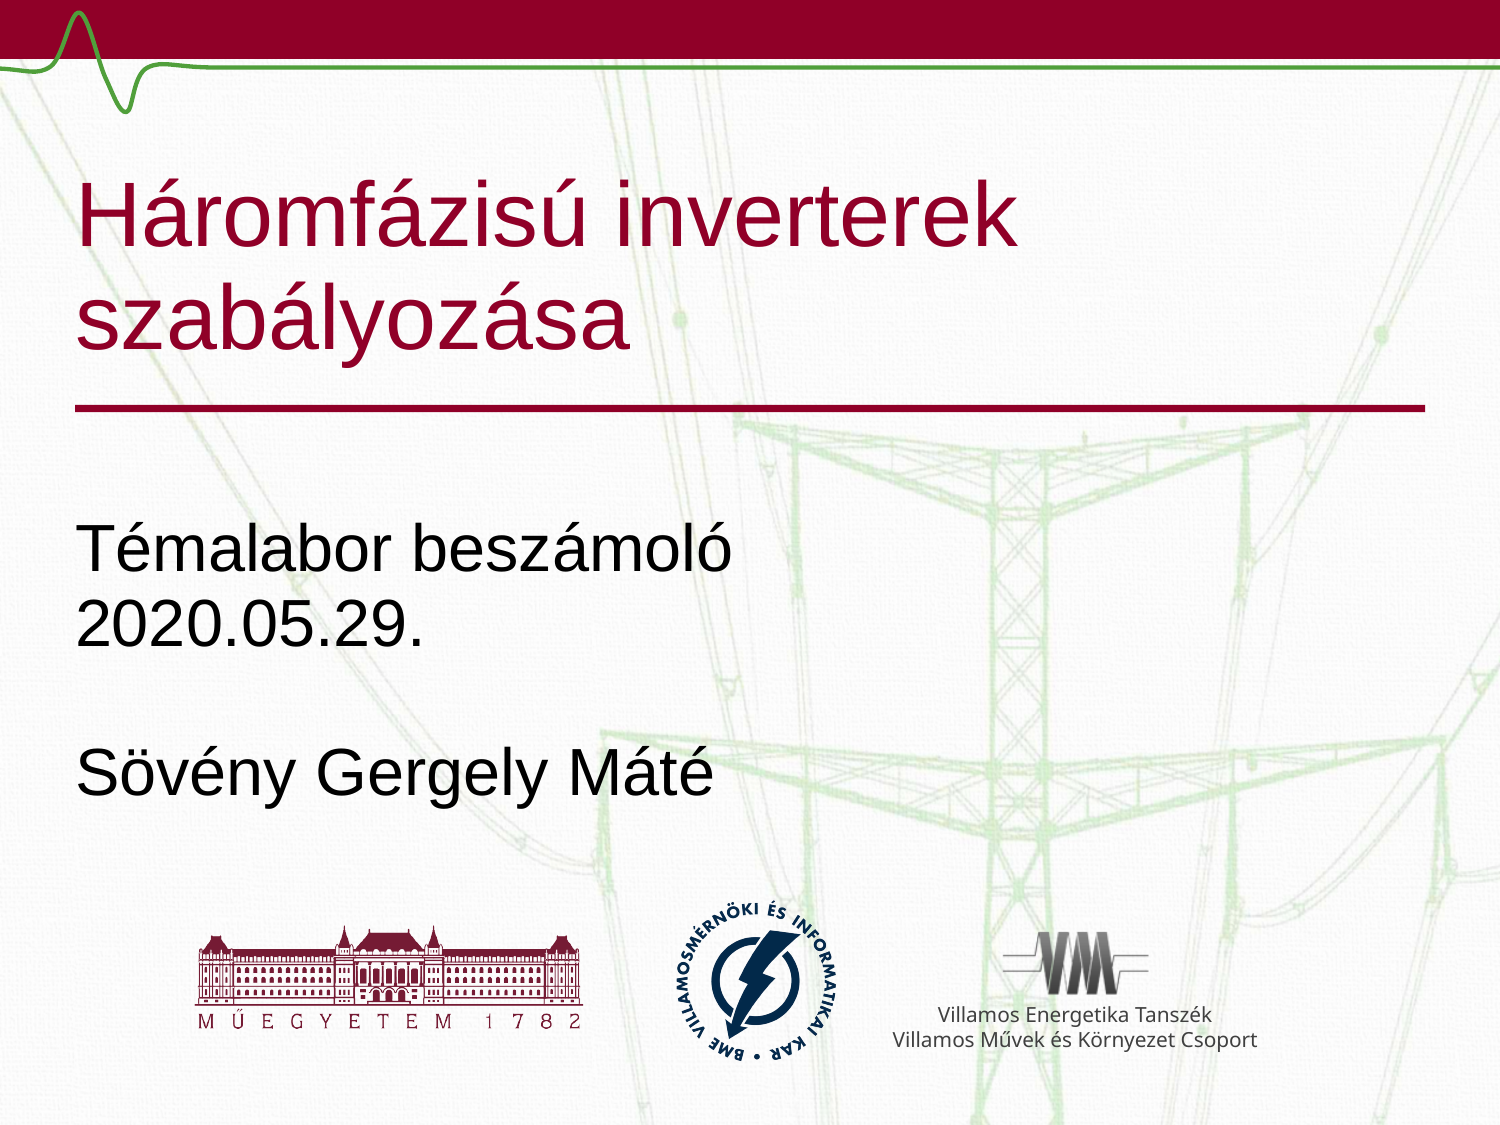

# Háromfázisú inverterek szabályozása
Témalabor beszámoló
2020.05.29.
Sövény Gergely Máté
Villamos Energetika Tanszék
Villamos Művek és Környezet Csoport